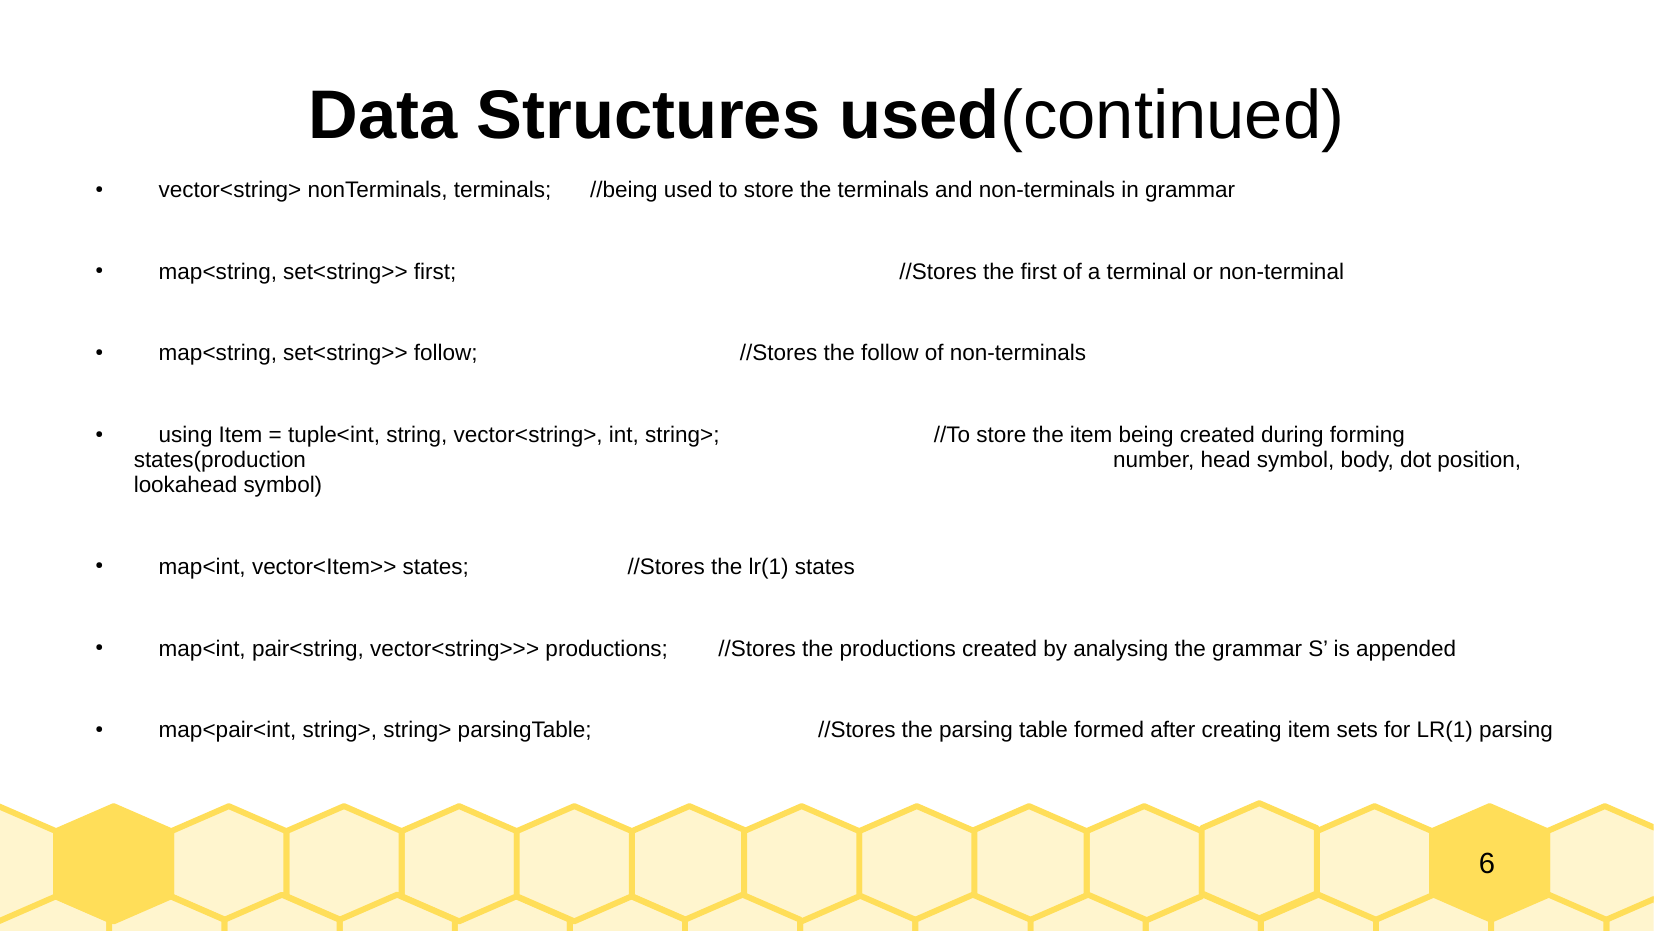

# Data Structures used(continued)
 vector<string> nonTerminals, terminals;	 //being used to store the terminals and non-terminals in grammar
 map<string, set<string>> first;							 //Stores the first of a terminal or non-terminal
 map<string, set<string>> follow;				 //Stores the follow of non-terminals
 using Item = tuple<int, string, vector<string>, int, string>;			 //To store the item being created during forming states(production 			 number, head symbol, body, dot position, lookahead symbol)
 map<int, vector<Item>> states;		 //Stores the lr(1) states
 map<int, pair<string, vector<string>>> productions;	//Stores the productions created by analysing the grammar S’ is appended
 map<pair<int, string>, string> parsingTable;			 //Stores the parsing table formed after creating item sets for LR(1) parsing